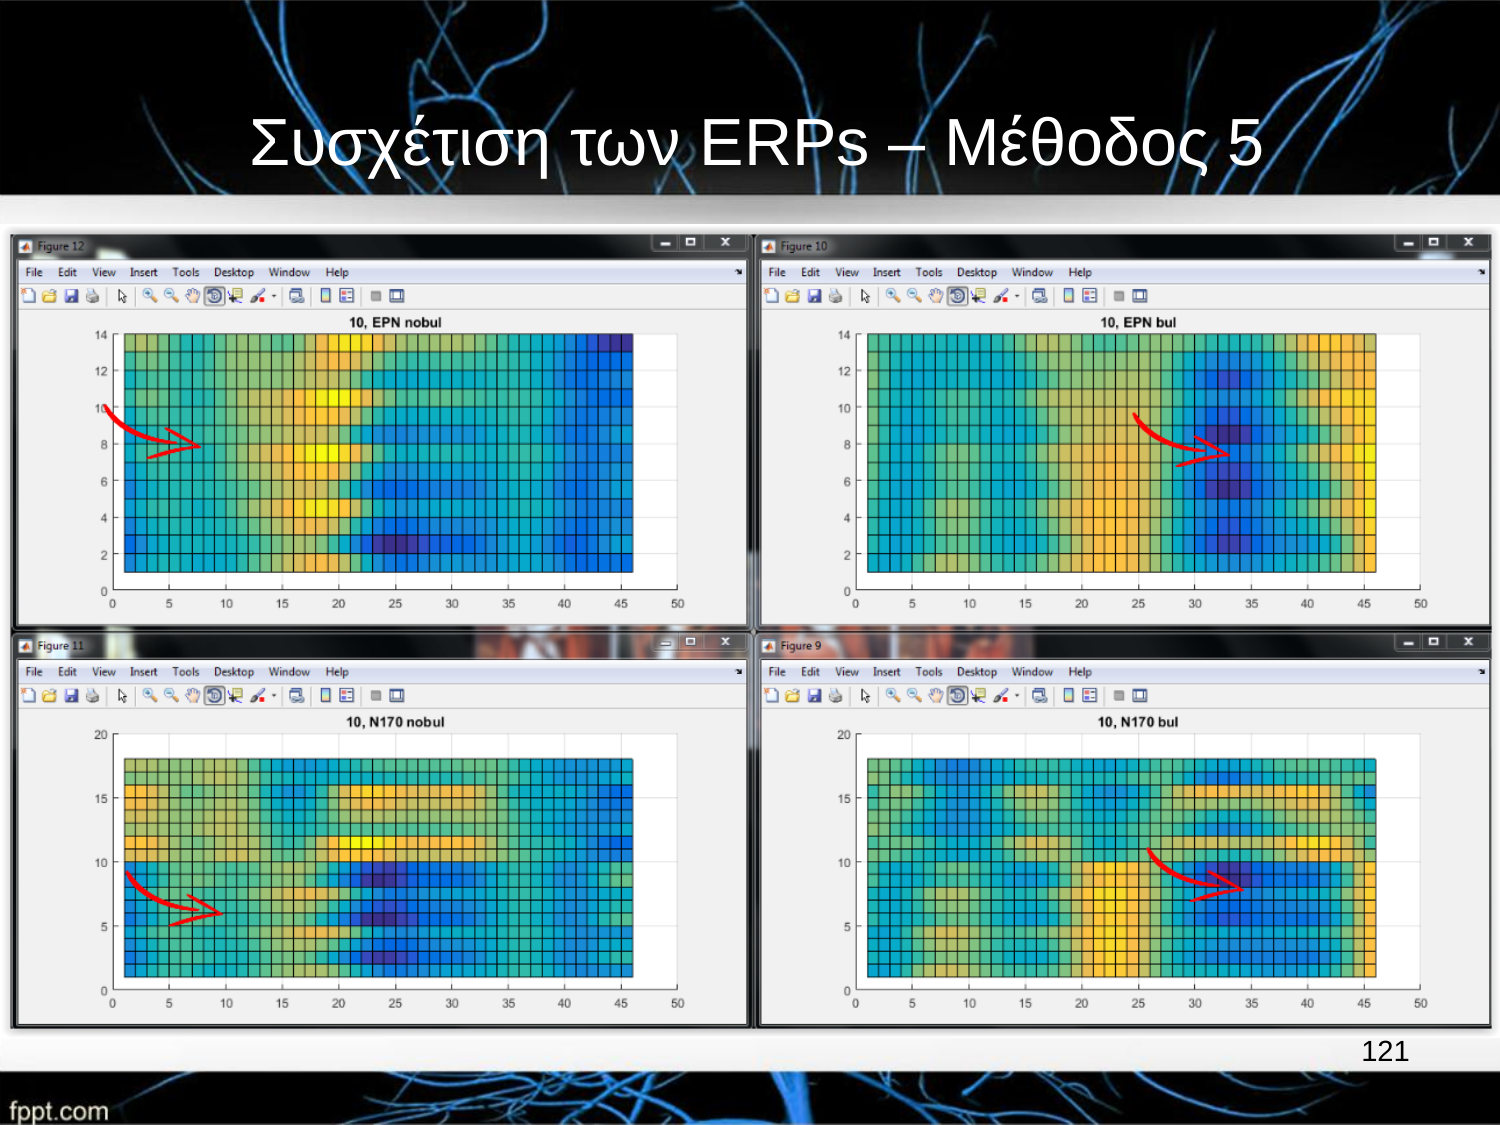

# Συσχέτιση των ΕRPs – Μέθοδος 5
121